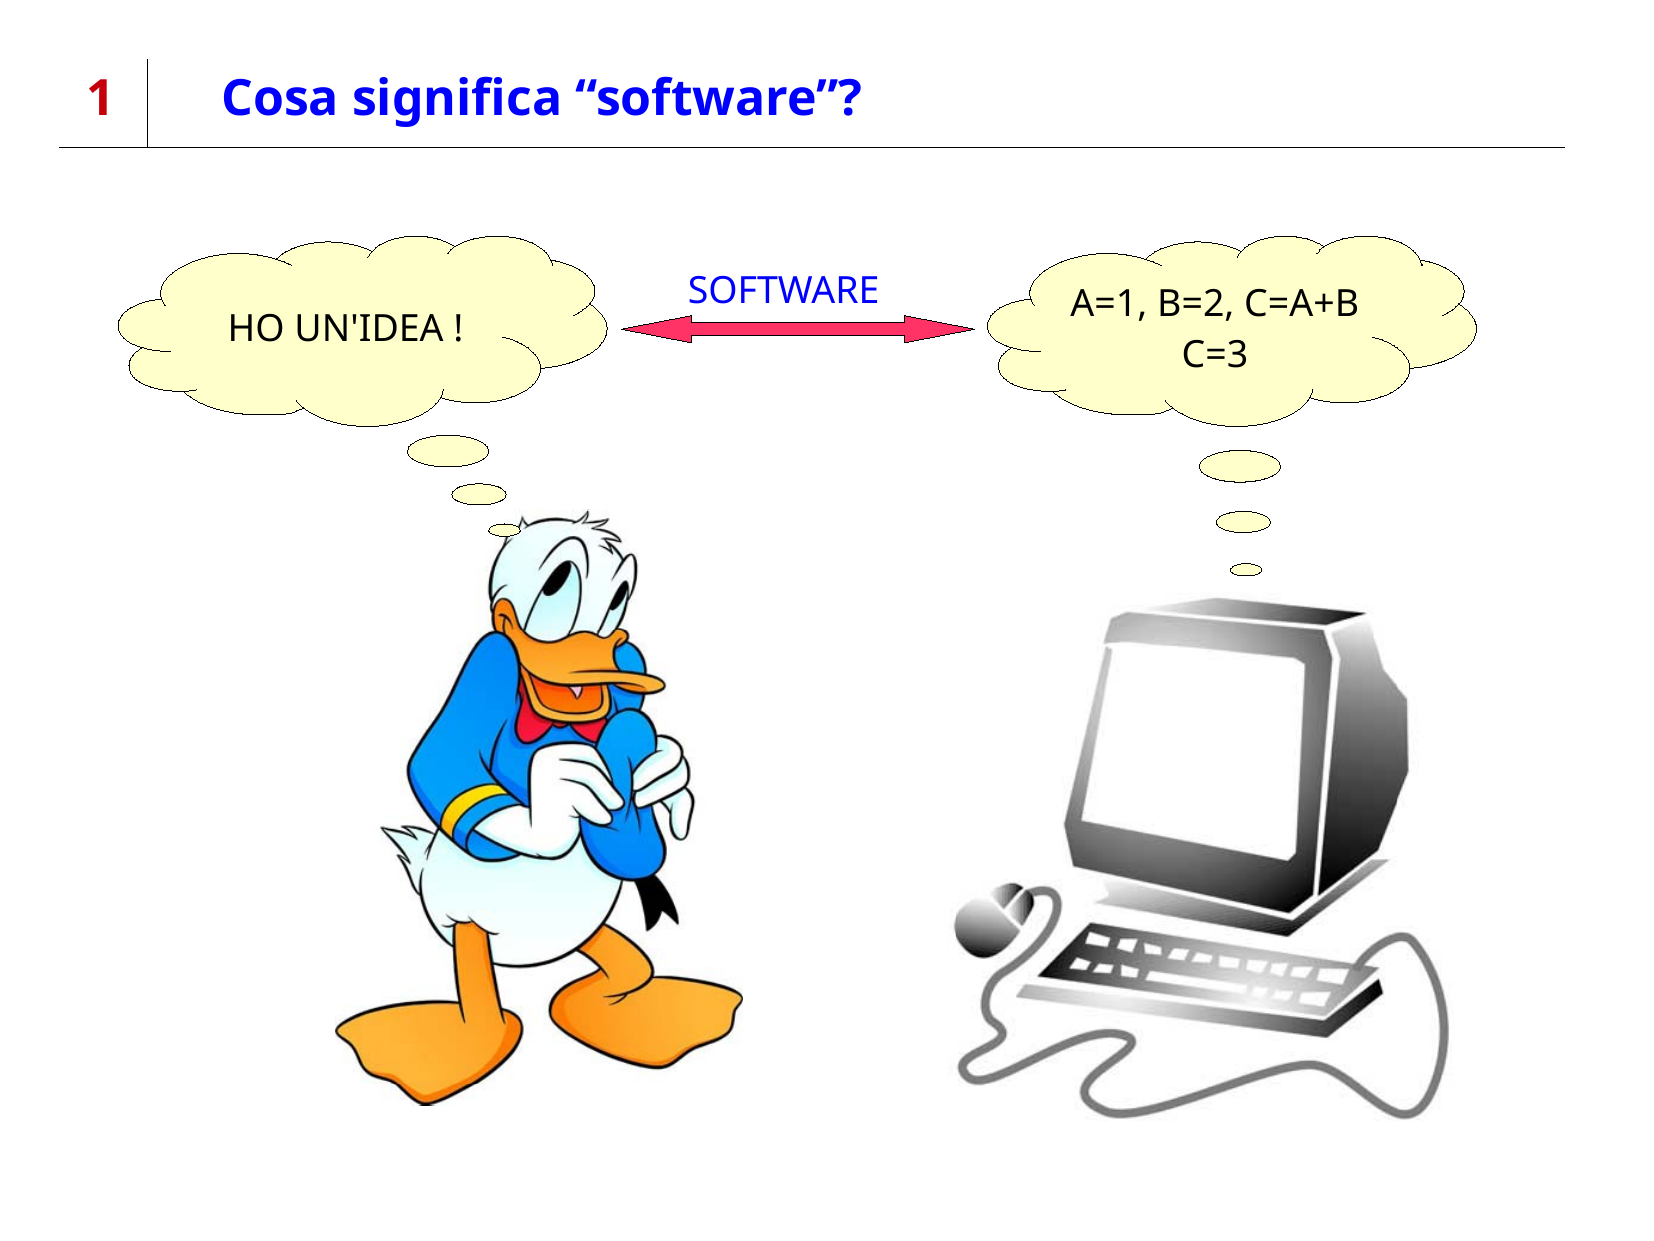

1		Cosa significa “software”?
HO UN'IDEA !
A=1, B=2, C=A+B
C=3
SOFTWARE